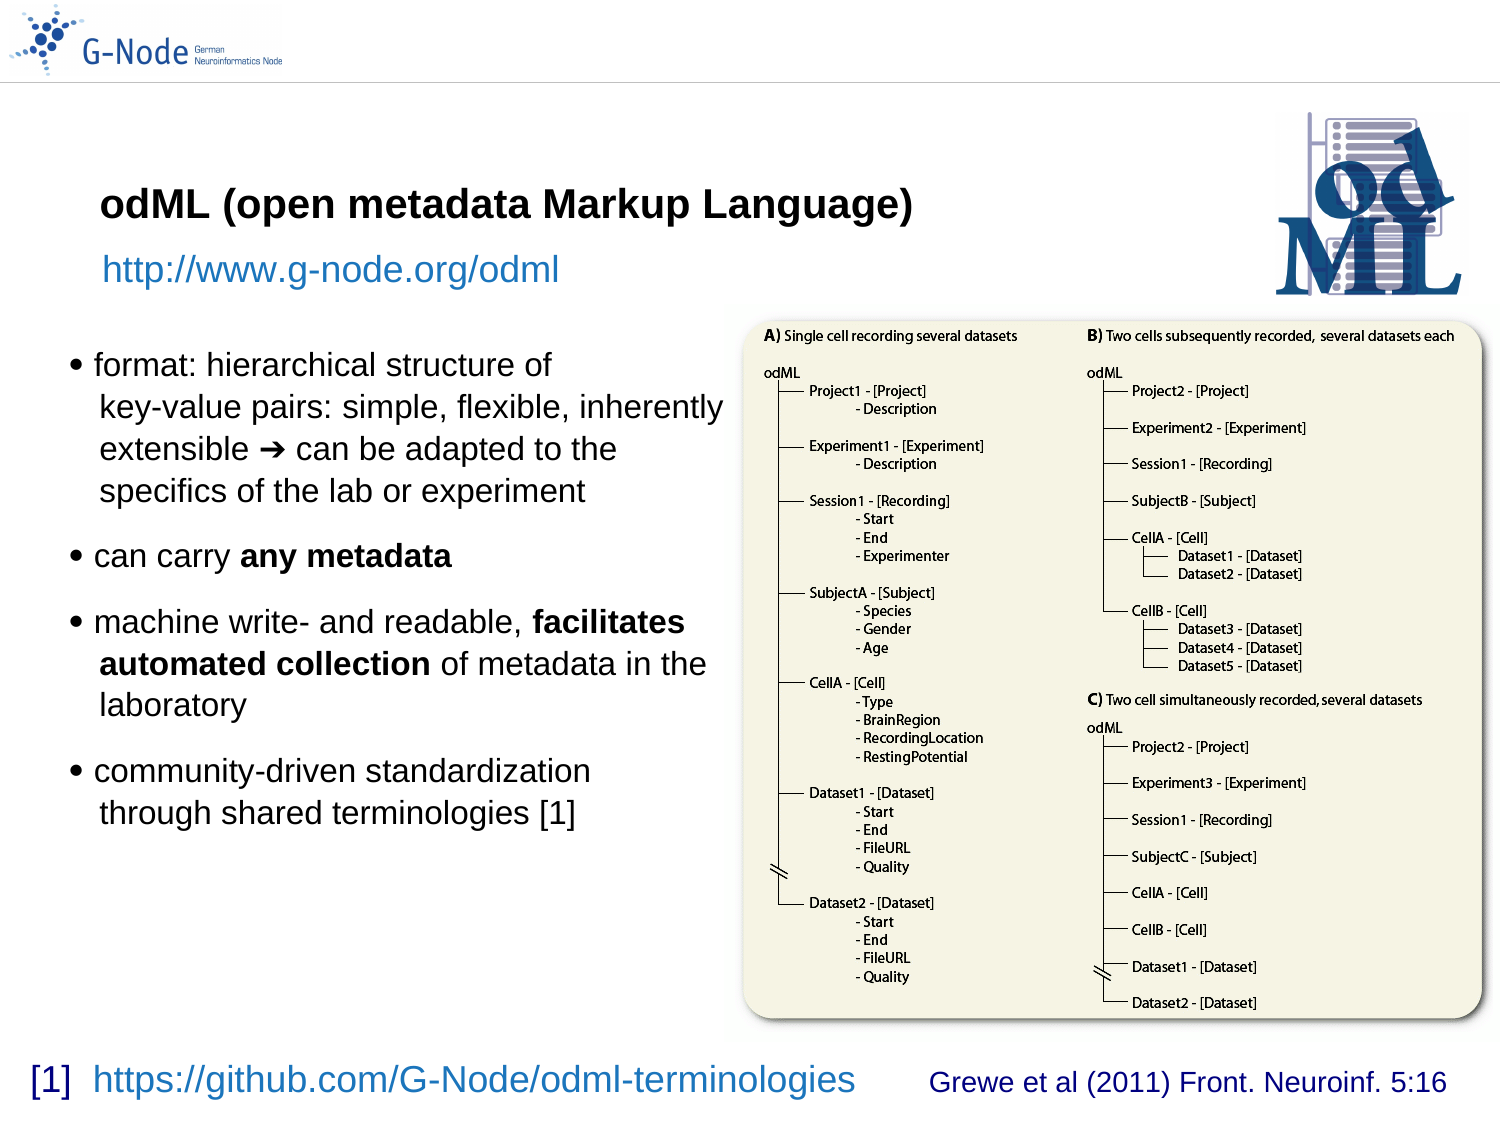

odML (open metadata Markup Language)
http://www.g-node.org/odml
  format: hierarchical structure of
key-value pairs: simple, flexible, inherently extensible ➔ can be adapted to the
specifics of the lab or experiment
  can carry any metadata
  machine write- and readable, facilitates
automated collection of metadata in the
laboratory
  community-driven standardization
through shared terminologies [1]
[1] https://github.com/G-Node/odml-terminologies
 Grewe et al (2011) Front. Neuroinf. 5:16